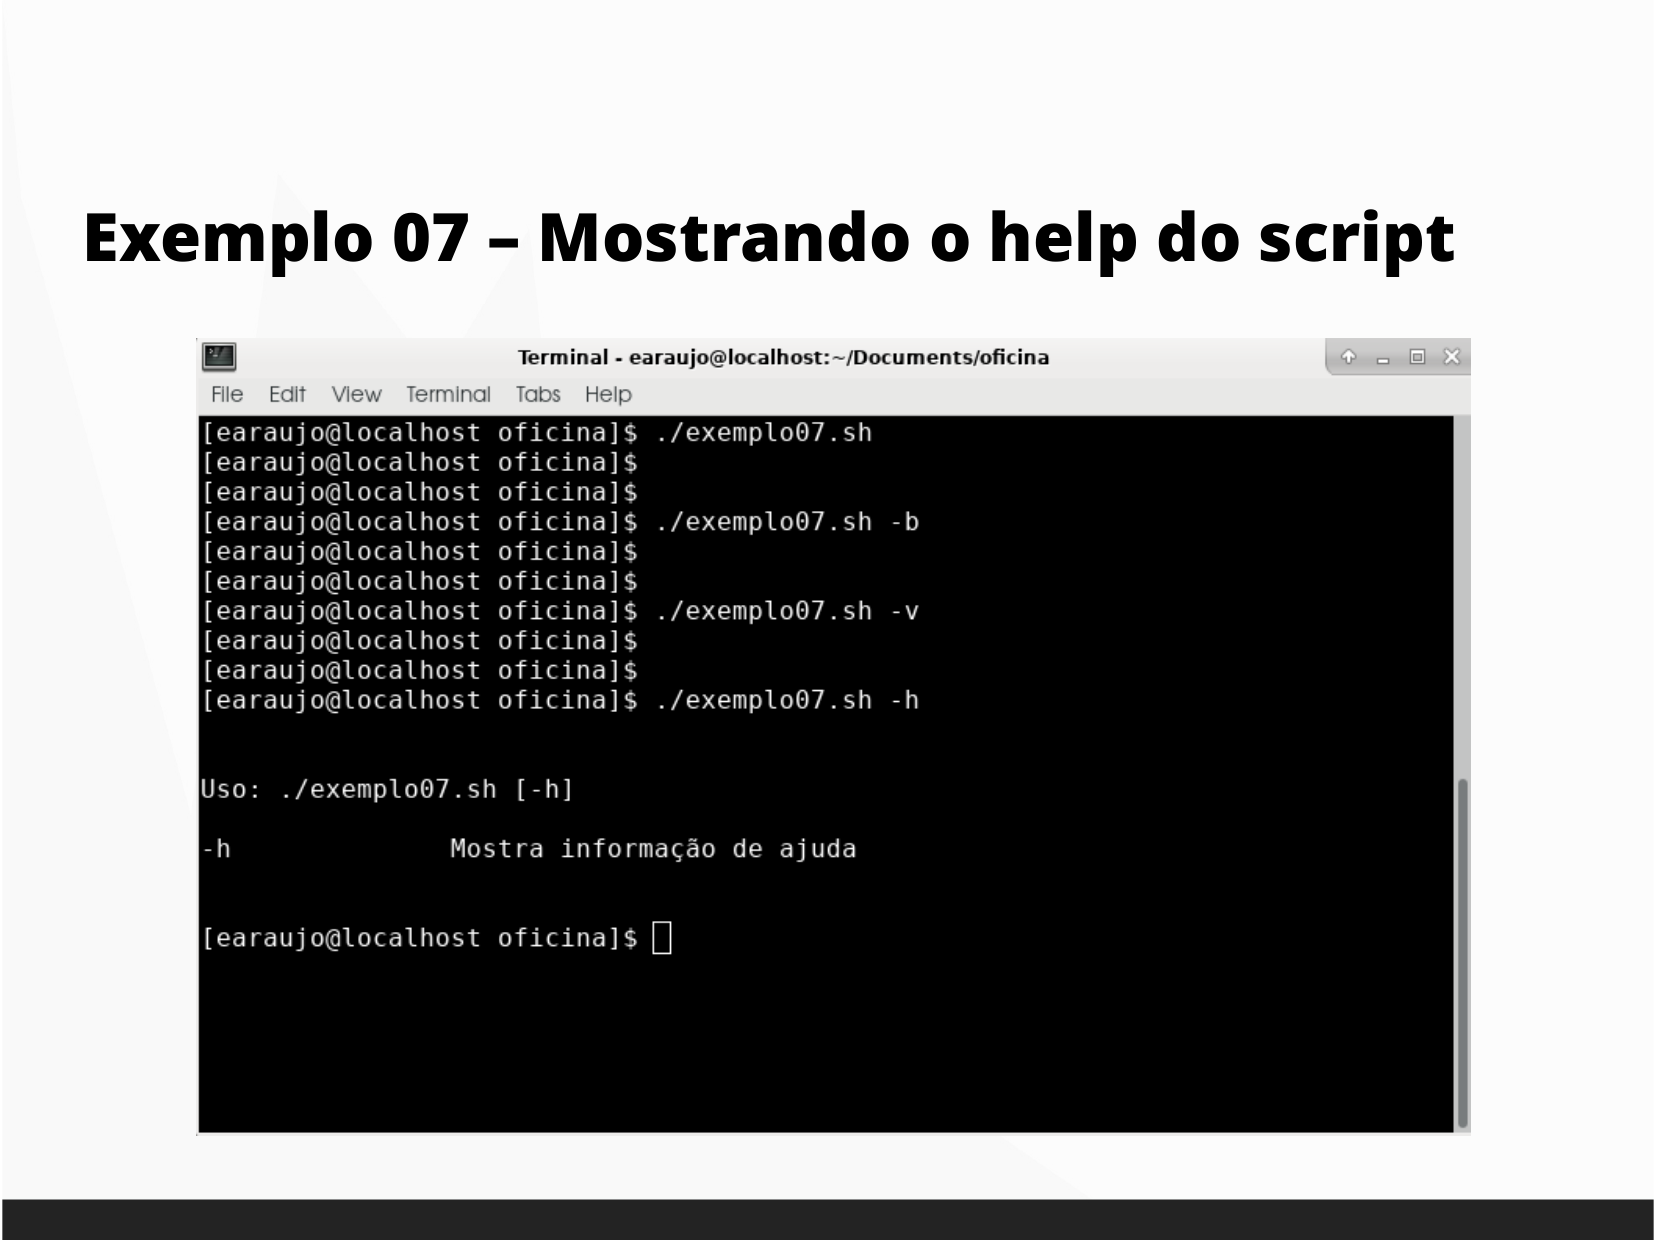

# Exemplo 07 – Mostrando o help do script